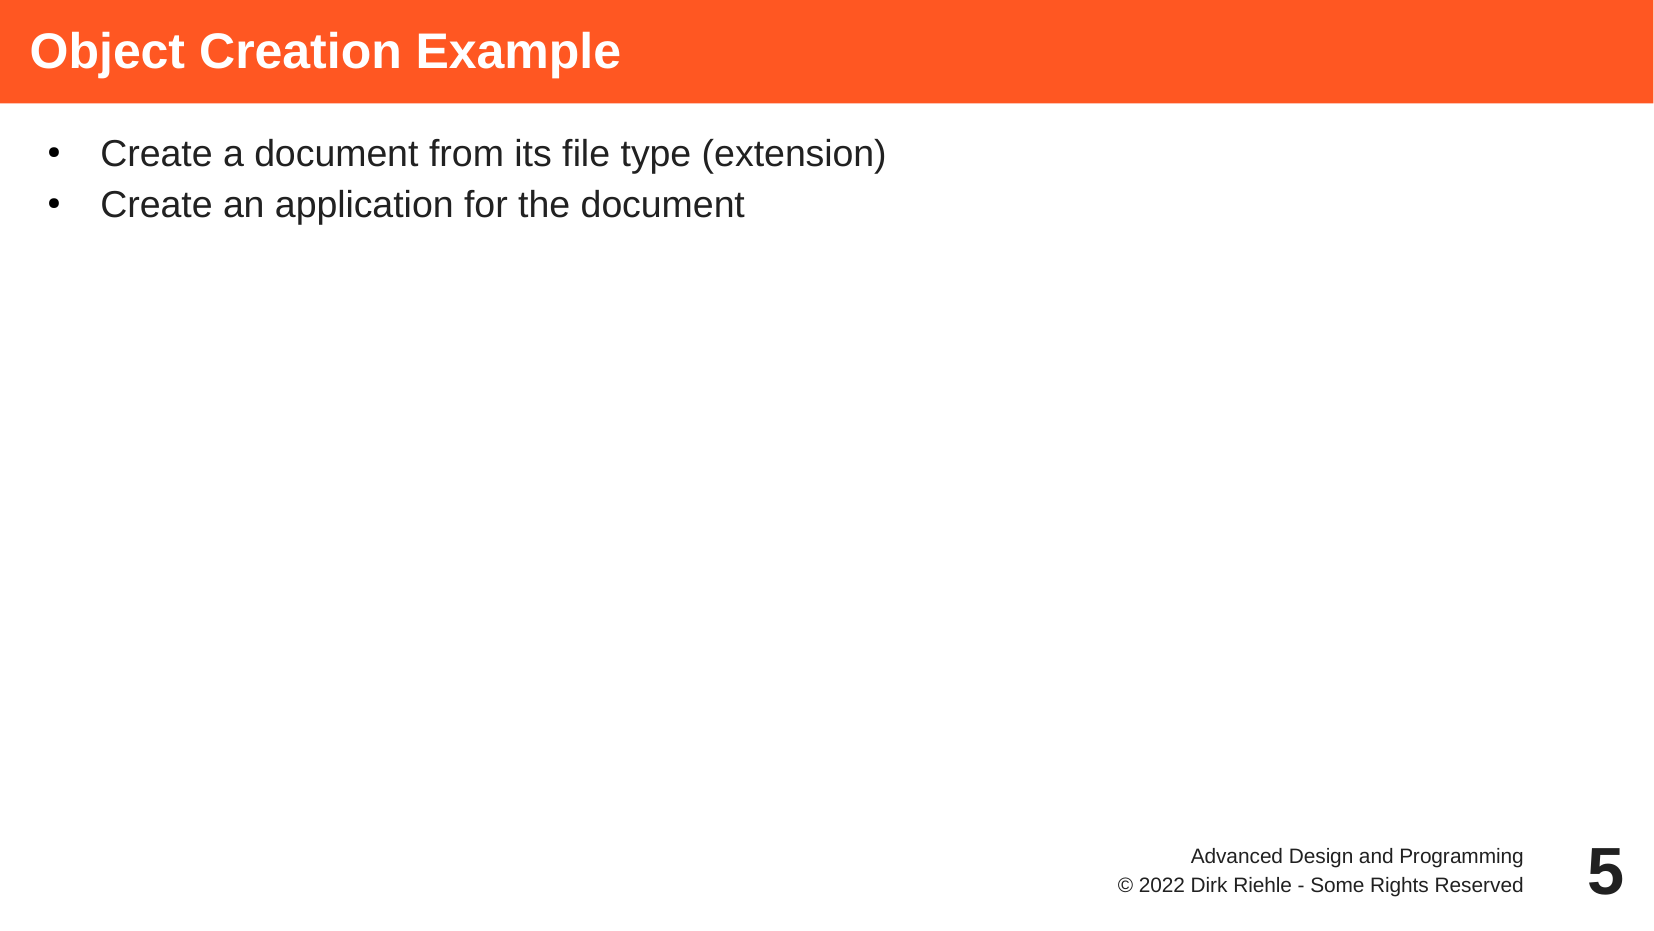

# Object Creation Example
Create a document from its file type (extension)
Create an application for the document
Advanced Design and Programming
5
© 2022 Dirk Riehle - Some Rights Reserved